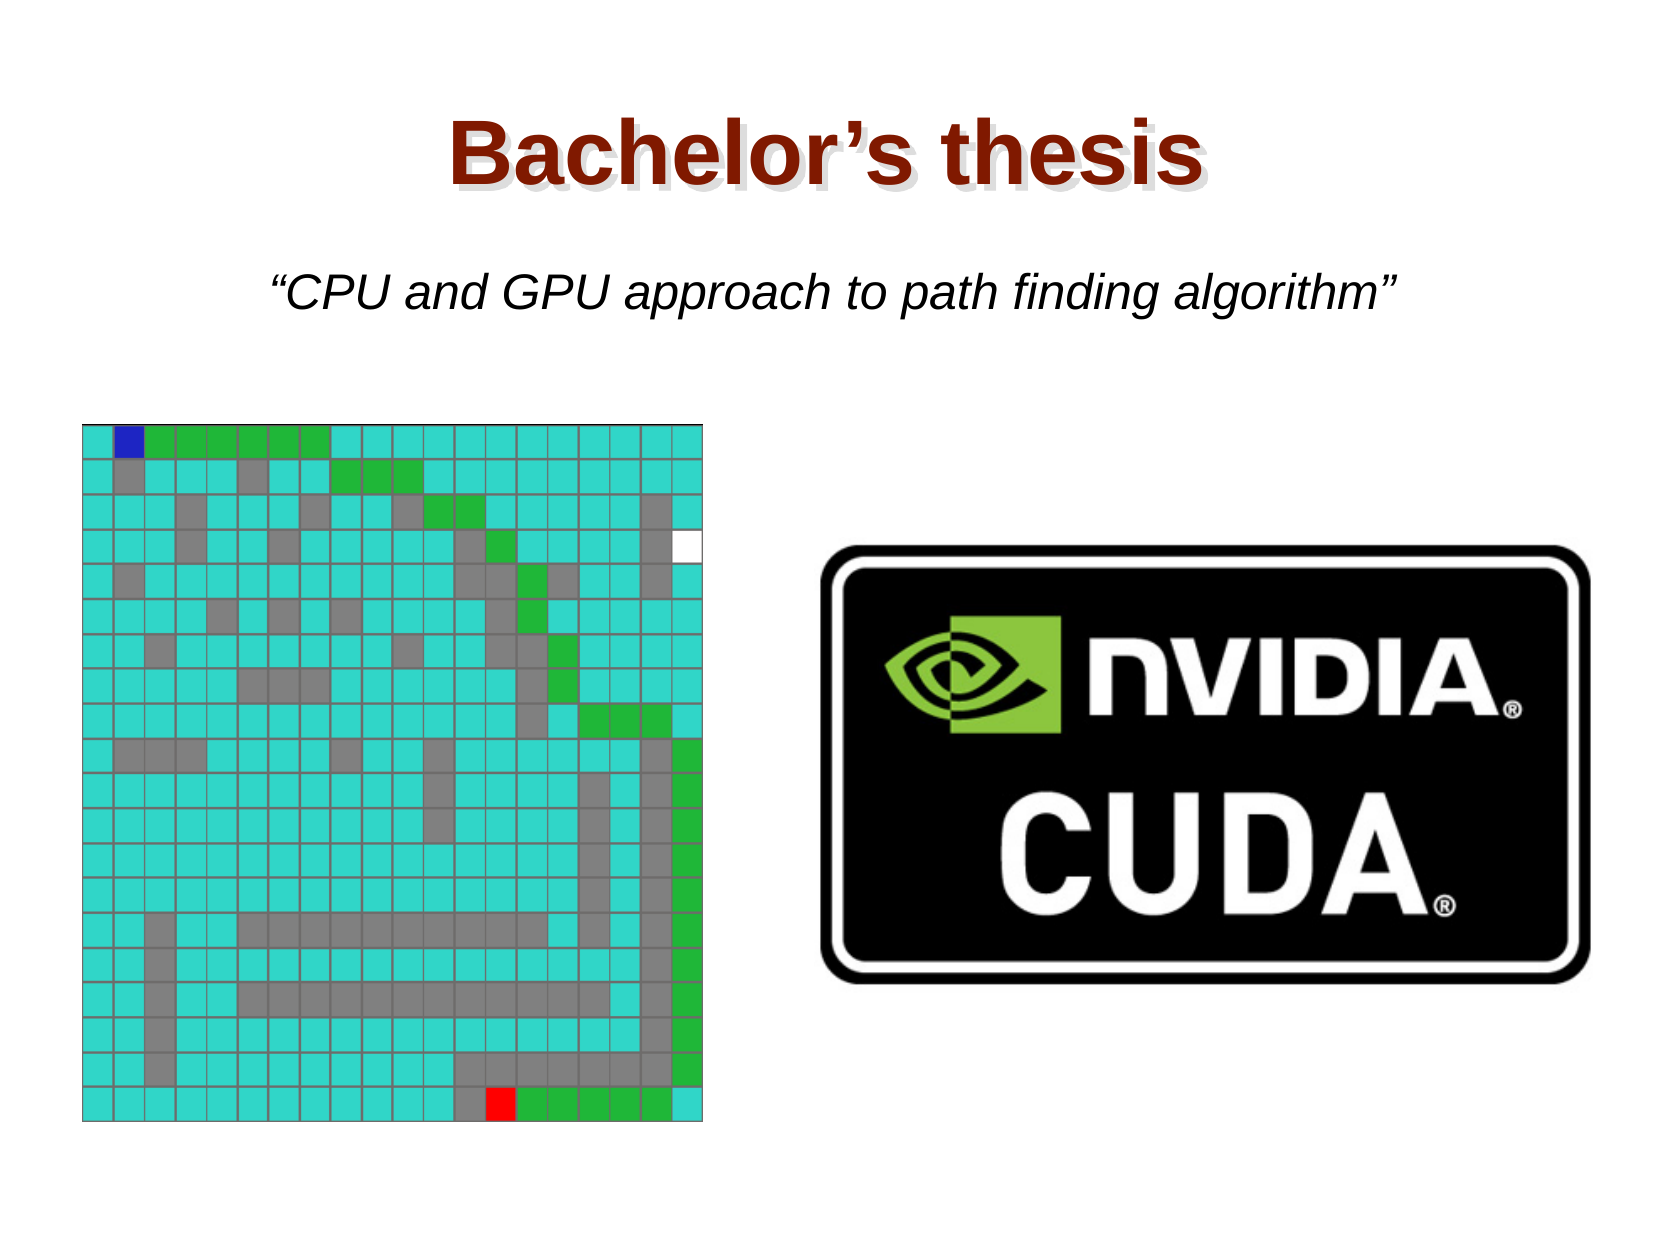

# Bachelor’s thesis
“CPU and GPU approach to path finding algorithm”